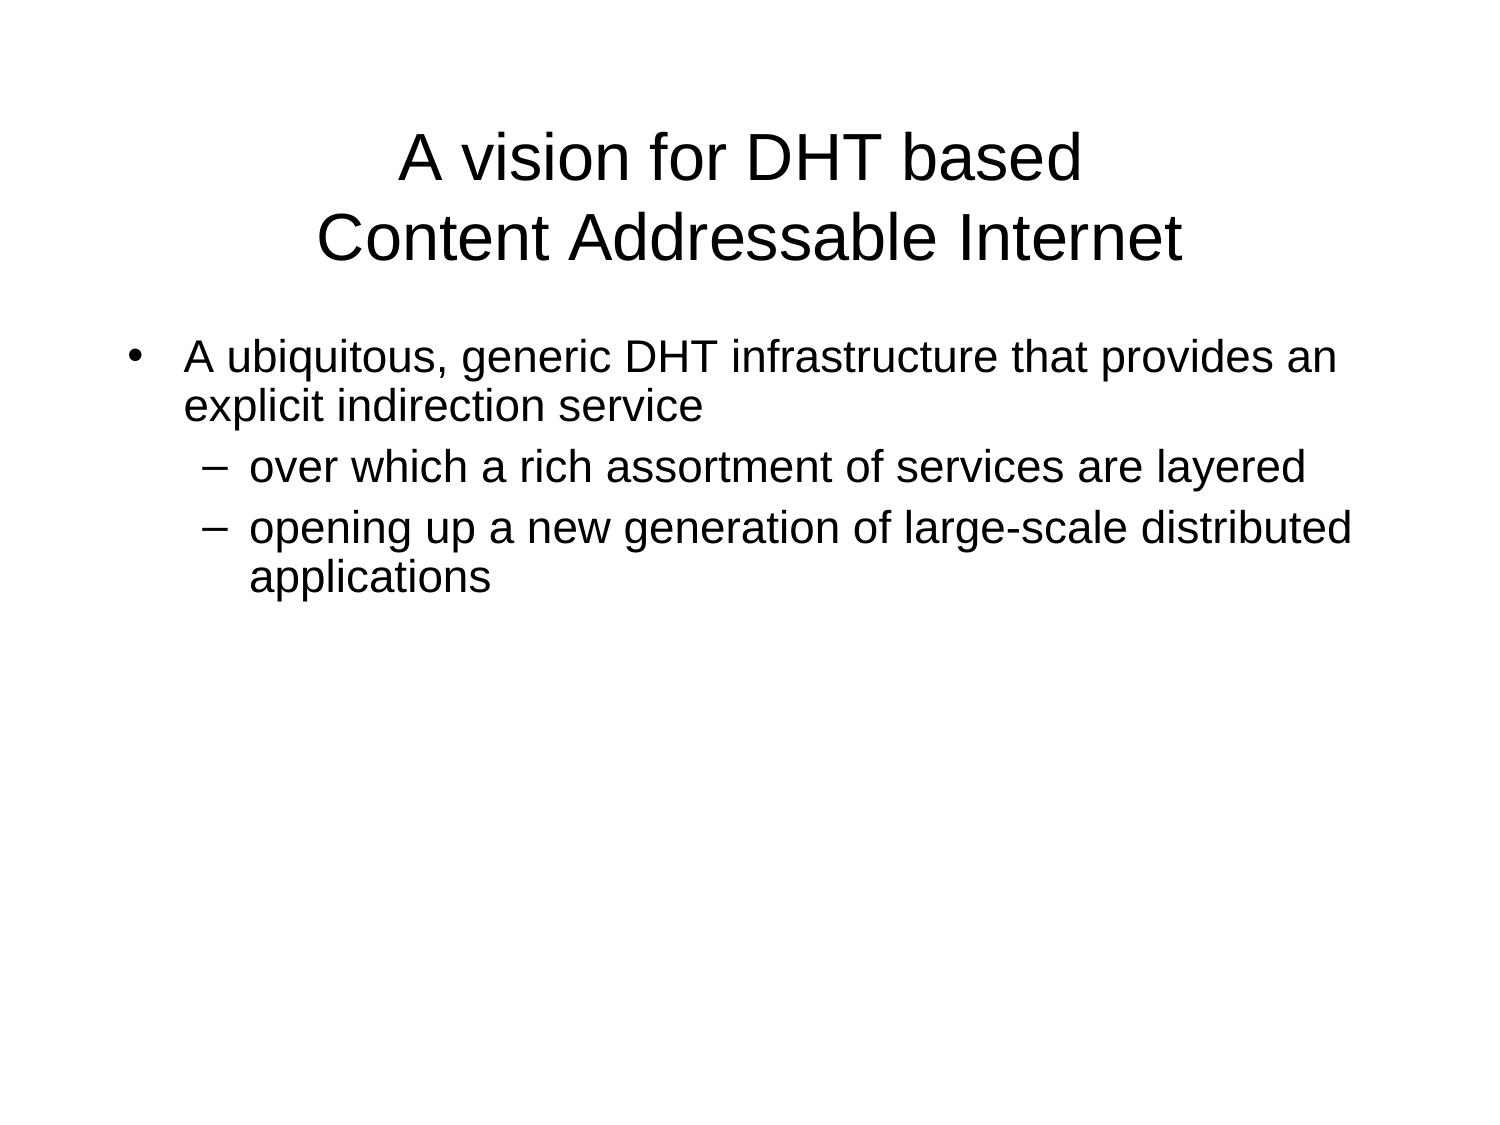

# A vision for DHT based Content Addressable Internet
A ubiquitous, generic DHT infrastructure that provides an explicit indirection service
over which a rich assortment of services are layered
opening up a new generation of large-scale distributed applications